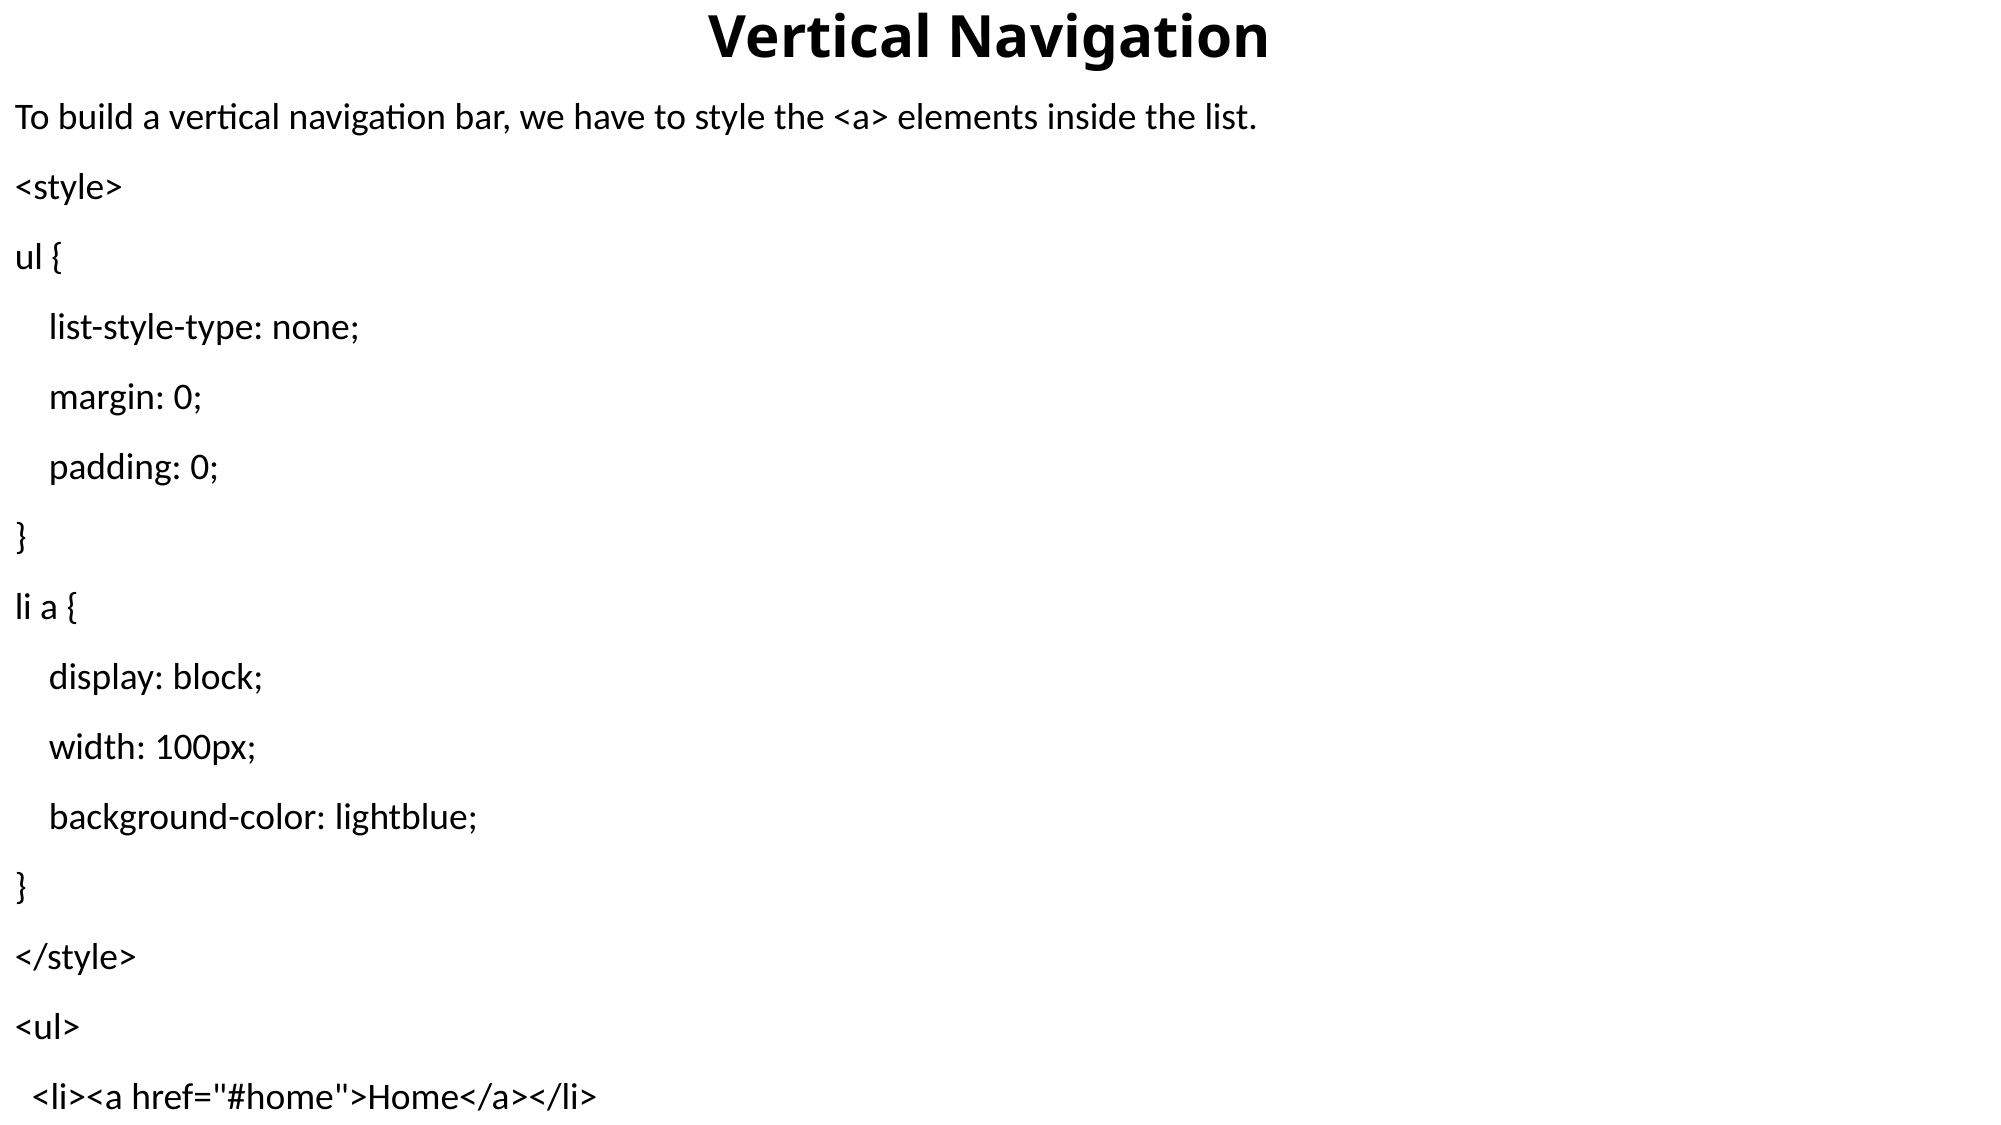

# Vertical Navigation
To build a vertical navigation bar, we have to style the <a> elements inside the list.
<style>
ul {
 list-style-type: none;
 margin: 0;
 padding: 0;
}
li a {
 display: block;
 width: 100px;
 background-color: lightblue;
}
</style>
<ul>
 <li><a href="#home">Home</a></li>
 <li><a href="#news">News</a></li>
</ul>